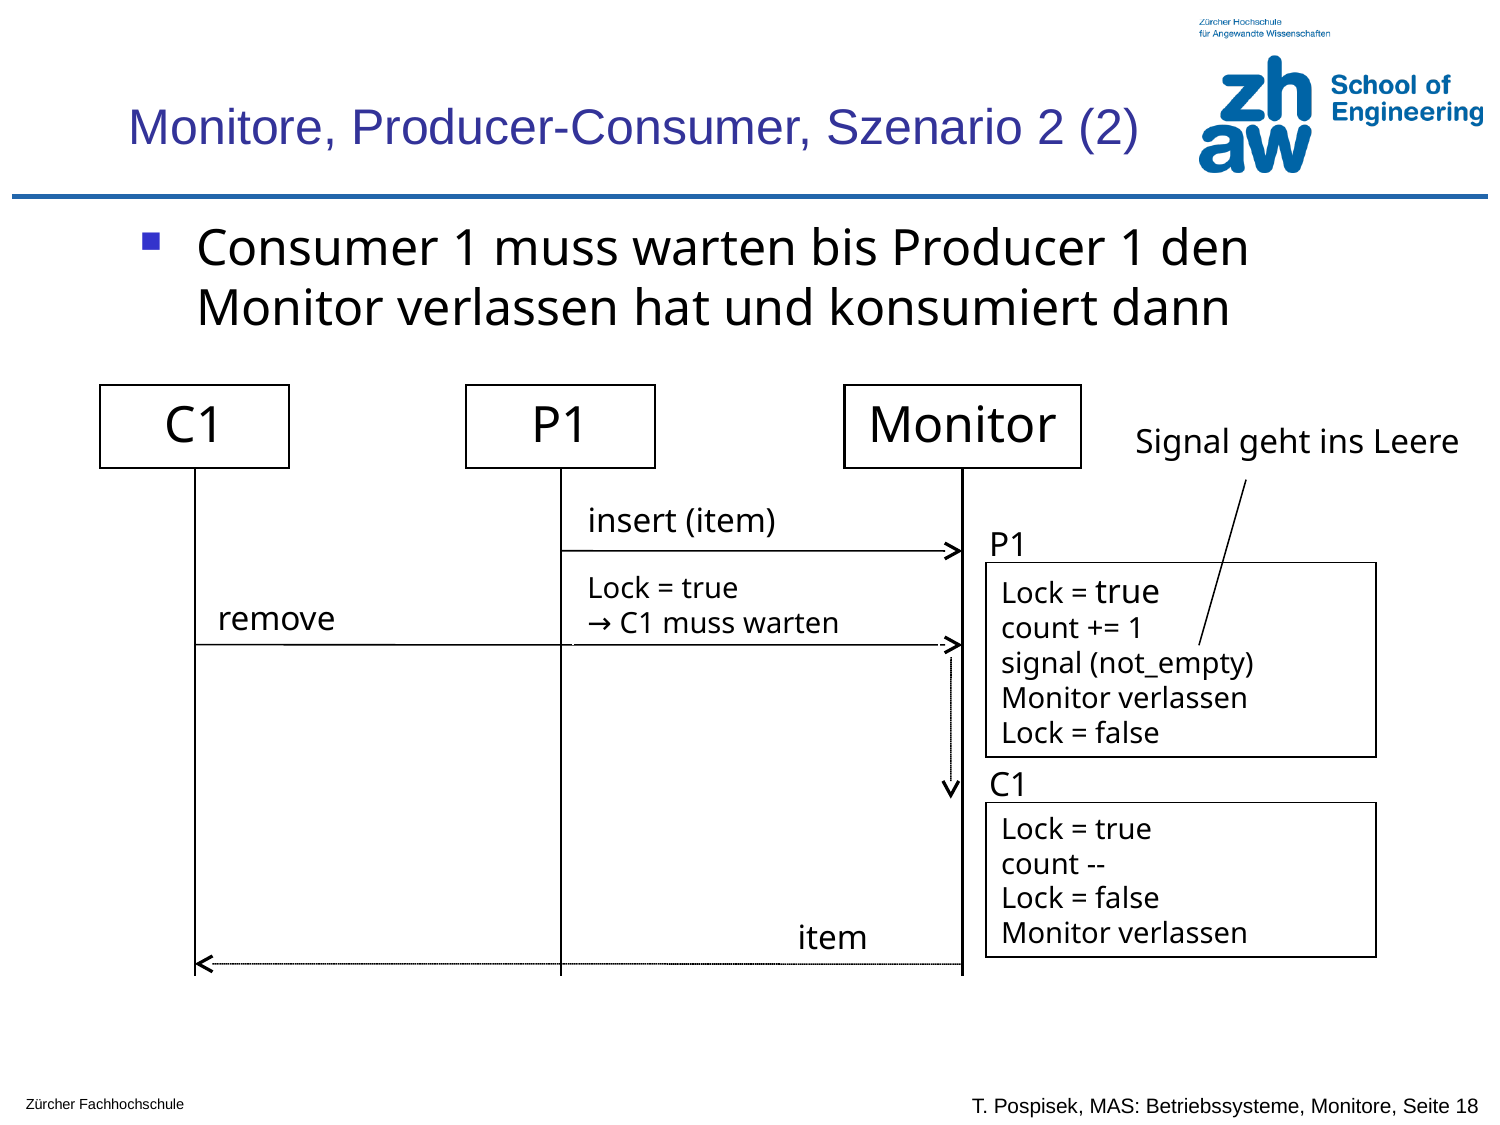

# Monitore, Producer-Consumer, Szenario 2 (2)
Consumer 1 muss warten bis Producer 1 den Monitor verlassen hat und konsumiert dann
C1
P1
Monitor
Signal geht ins Leere
insert (item)
P1
Lock = true
→ C1 muss warten
Lock = true
count += 1
signal (not_empty)
Monitor verlassen
Lock = false
remove
C1
Lock = true
count --
Lock = false
Monitor verlassen
item